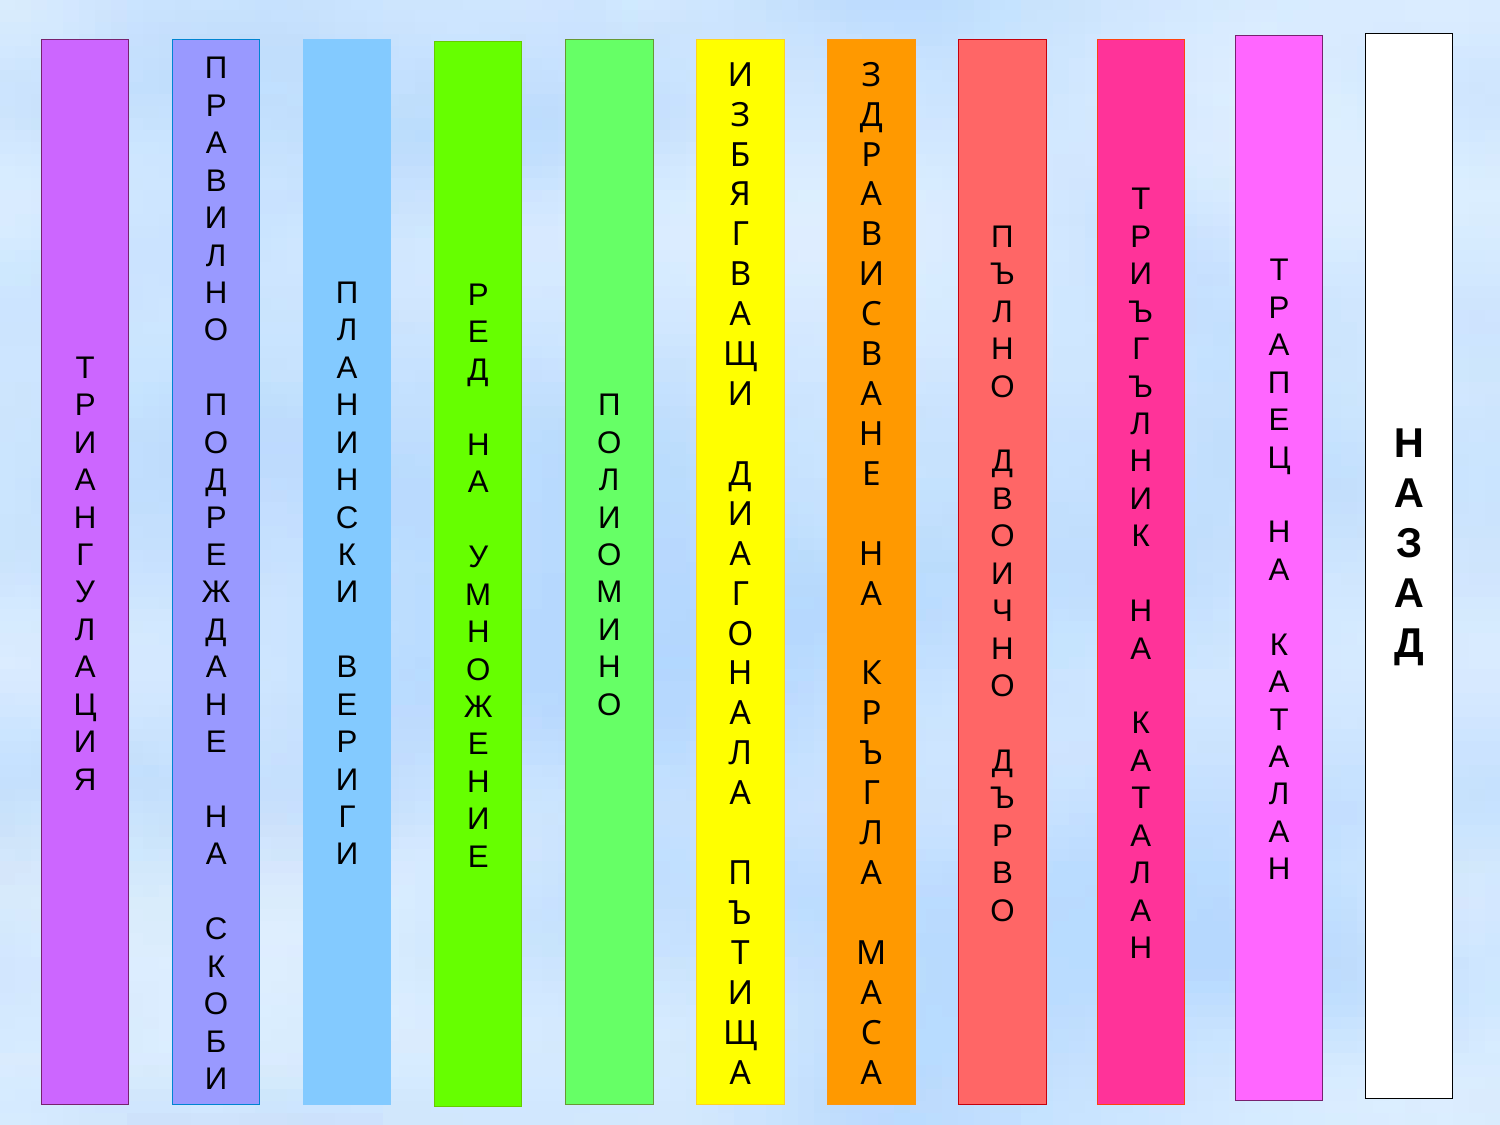

Н
А
З
А
Д
Т
Р
А
П
Е
Ц
Н
А
К
А
Т
А
Л
А
Н
Т
Р
И
А
Н
Г
У
Л
А
Ц
И
Я
П
Р
А
В
И
Л
Н
О
П
О
Д
Р
Е
Ж
Д
А
Н
Е
Н
А
С
К
О
Б
И
П
Л
А
Н
И
Н
С
К
И
В
Е
Р
И
Г
И
П
О
Л
И
О
М
И
Н
О
И
З
Б
Я
Г
В
А
Щ
И
Д
И
А
Г
О
Н
А
Л
А
П
Ъ
Т
И
Щ
А
З
Д
Р
А
В
И
С
В
А
Н
Е
Н
А
К
Р
Ъ
Г
Л
А
М
А
С
А
П
Ъ
Л
Н
О
Д
В
О
И
Ч
Н
О
Д
Ъ
Р
В
О
Т
Р
И
Ъ
Г
Ъ
Л
Н
И
К
Н
А
К
А
Т
А
Л
А
Н
Р
Е
Д
Н
А
У
М
Н
О
Ж
Е
Н
И
Е